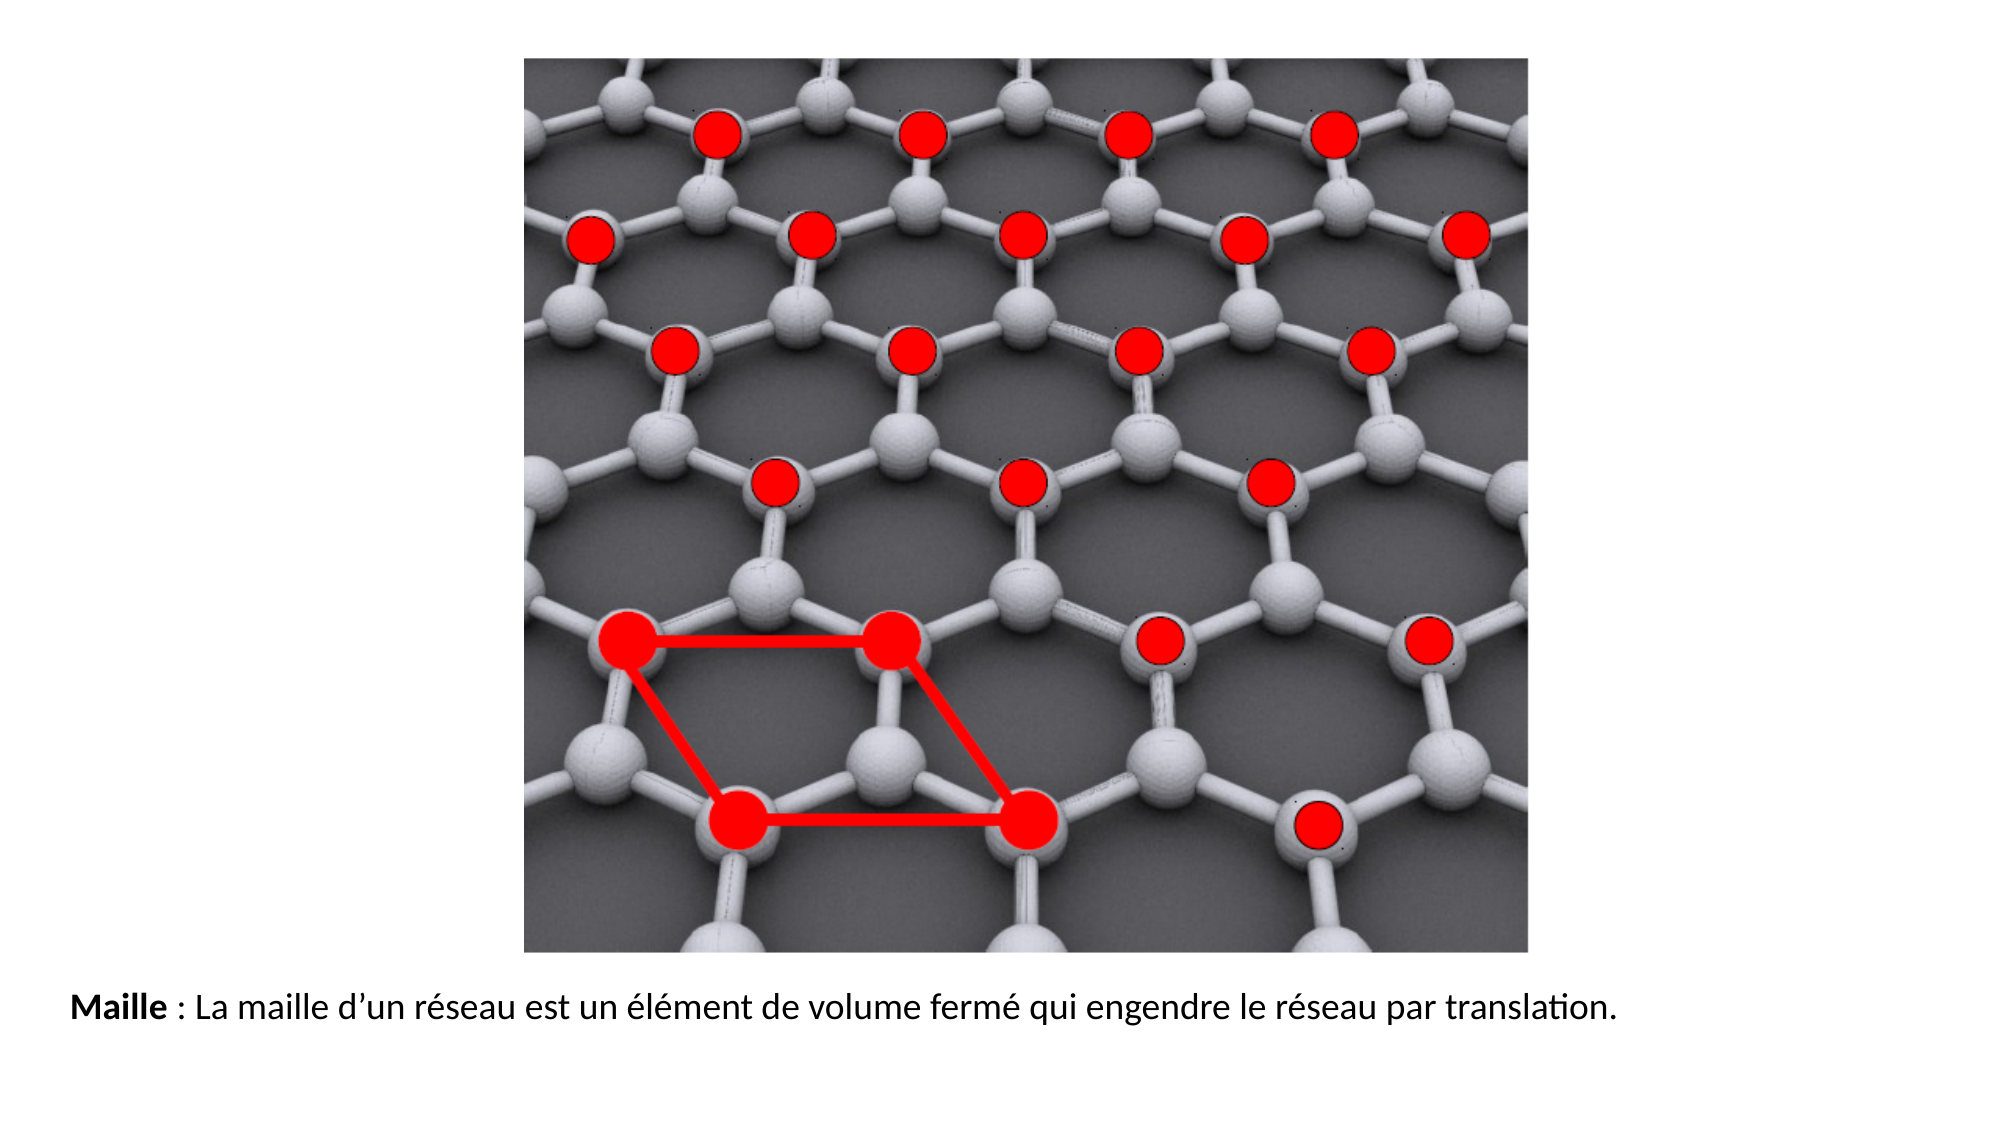

Maille : La maille d’un réseau est un élément de volume fermé qui engendre le réseau par translation.